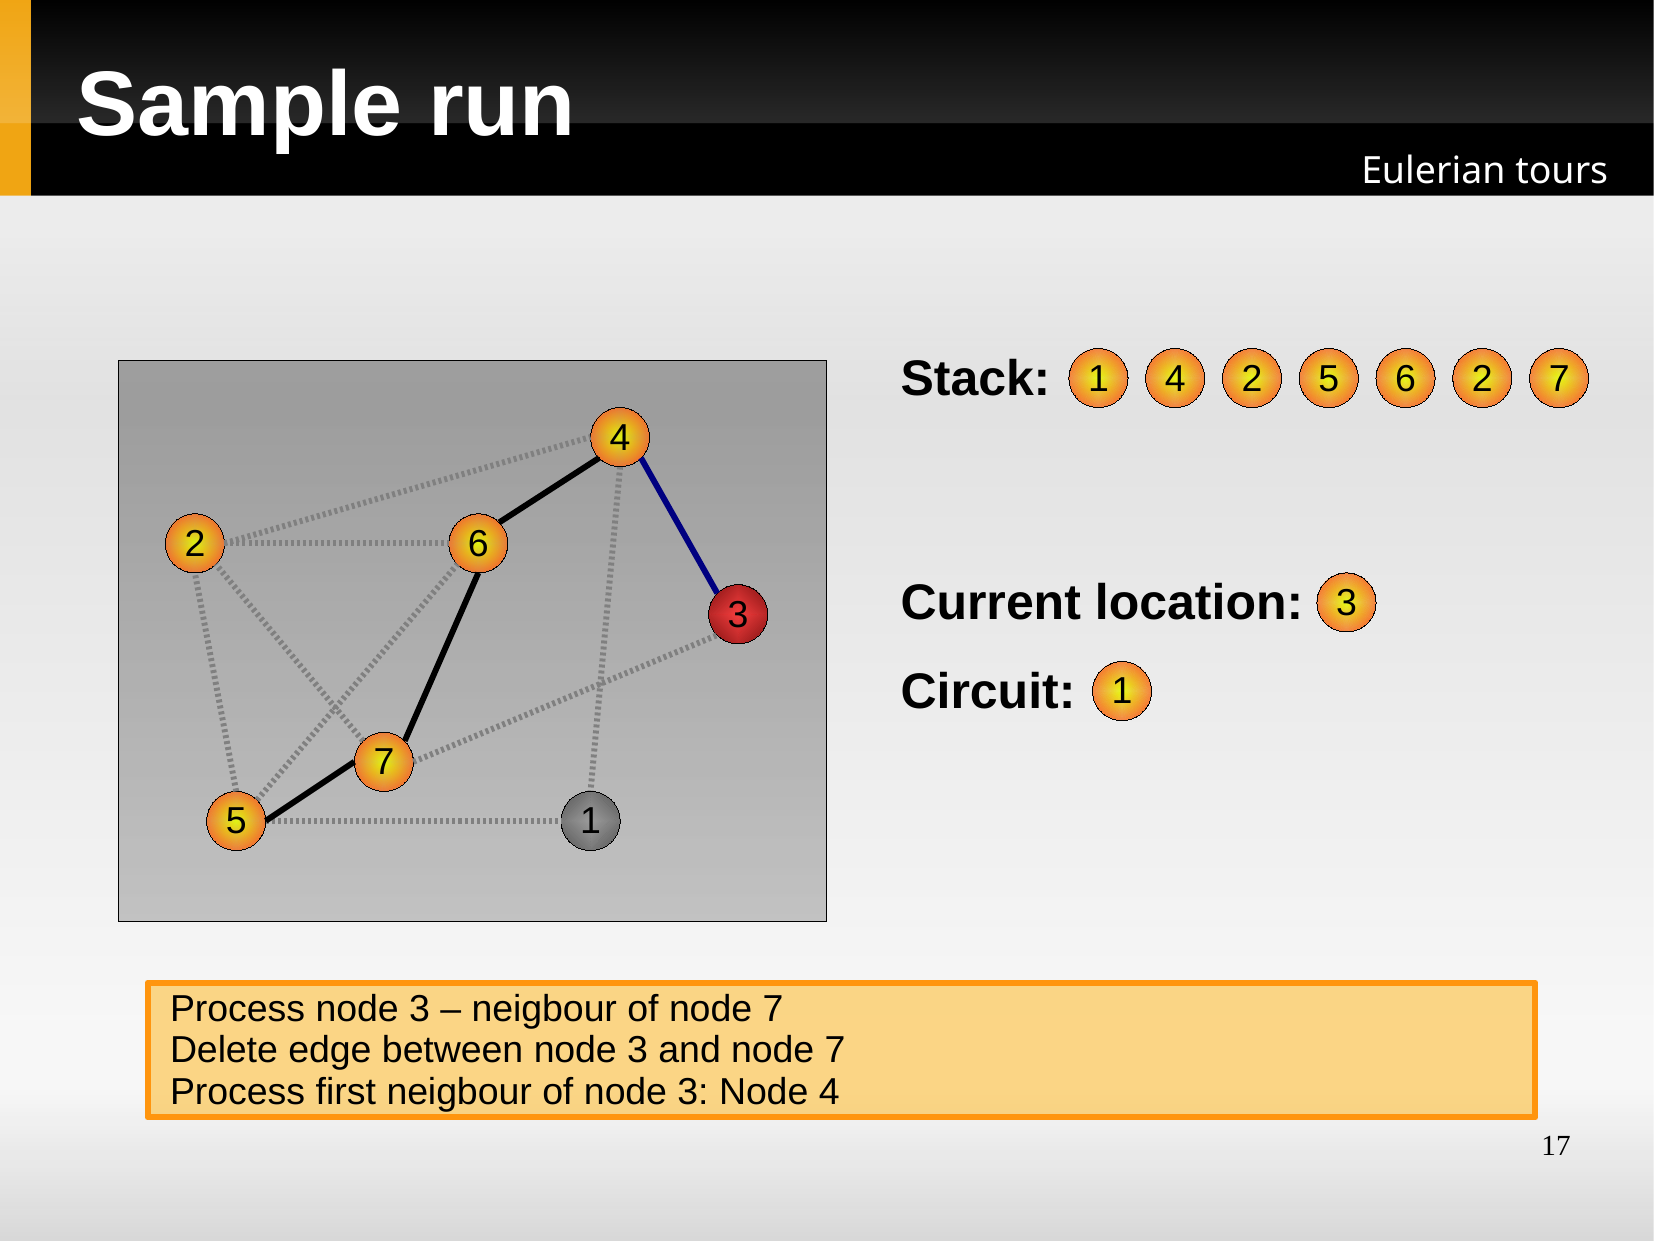

# Sample run
Stack:
1
4
2
5
6
2
7
4
2
6
Current location:
3
3
Circuit:
1
7
5
1
 Process node 3 – neigbour of node 7
 Delete edge between node 3 and node 7
 Process first neigbour of node 3: Node 4
17